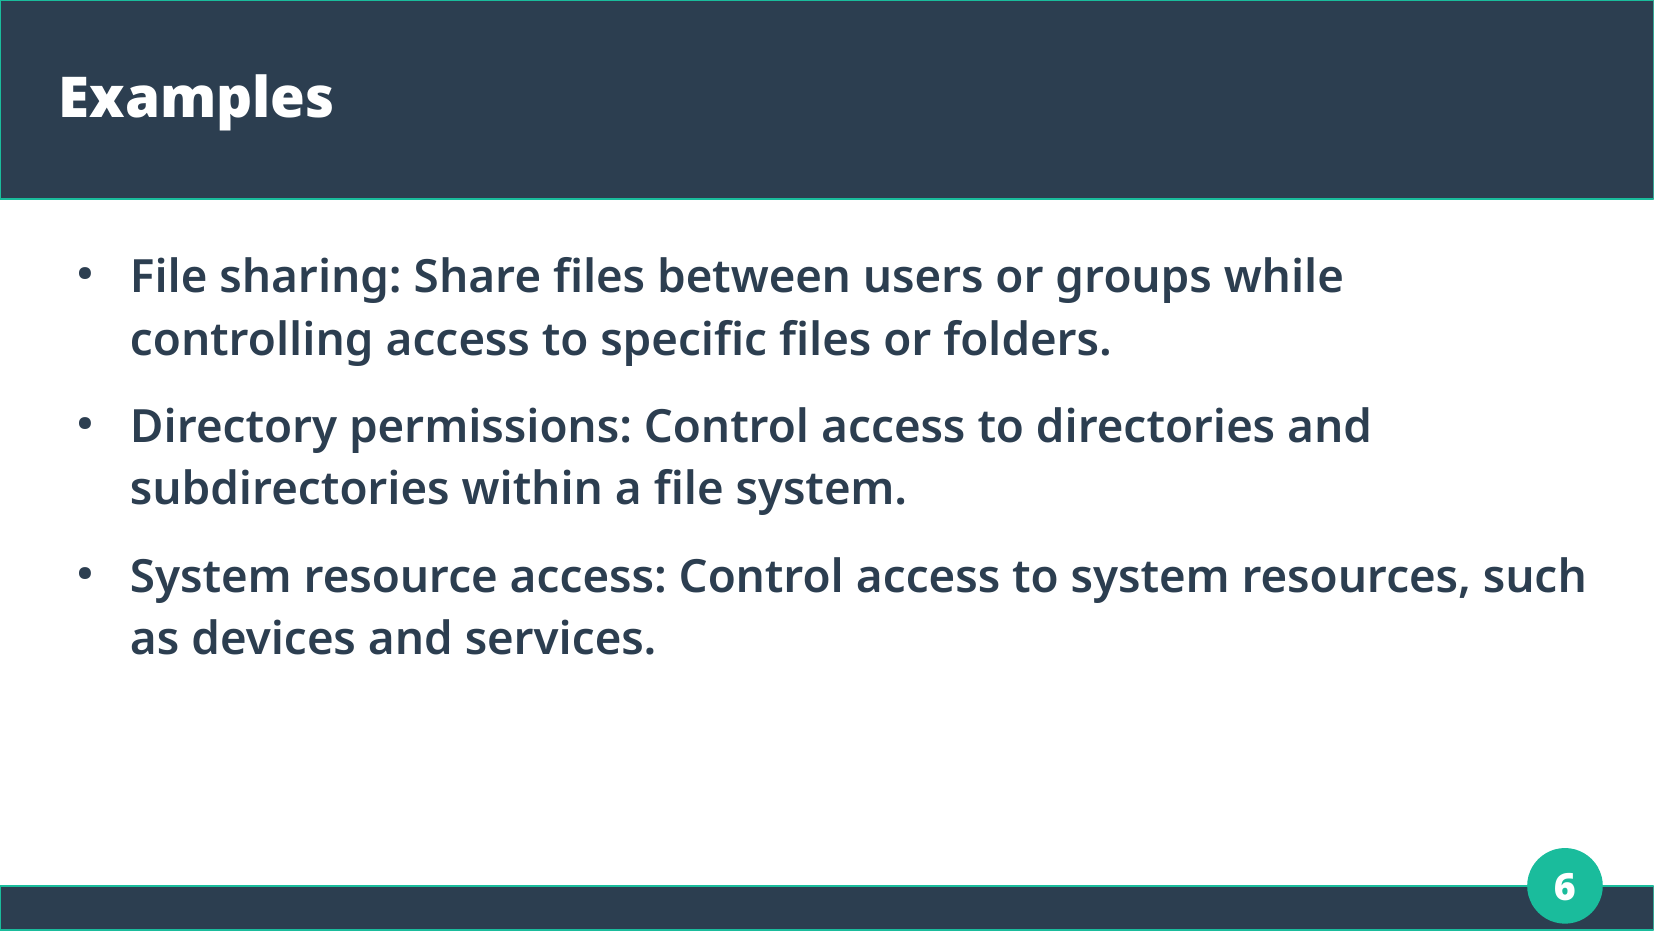

# Examples
File sharing: Share files between users or groups while controlling access to specific files or folders.
Directory permissions: Control access to directories and subdirectories within a file system.
System resource access: Control access to system resources, such as devices and services.
6